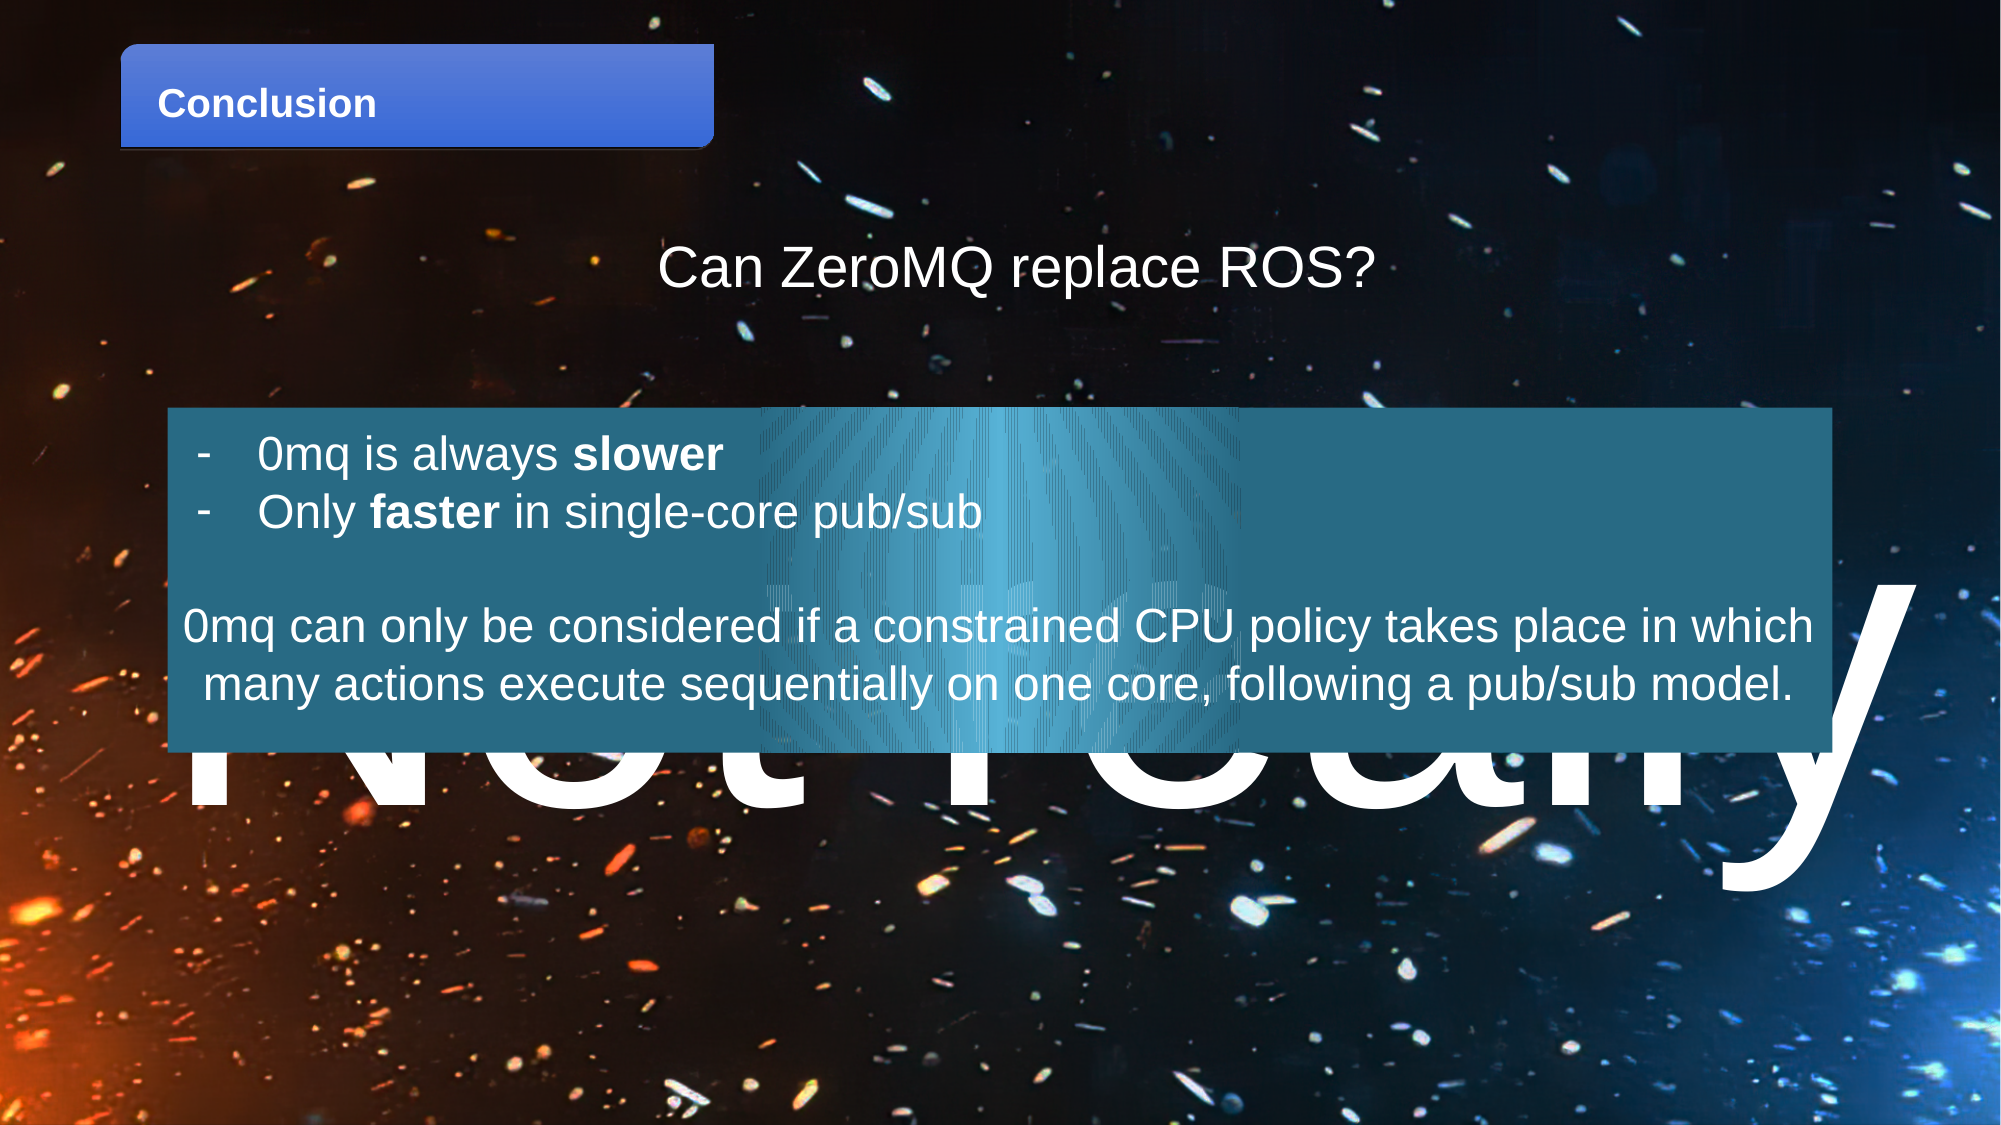

# Conclusion
Can ZeroMQ replace ROS?
Not really
0mq is always slower
Only faster in single-core pub/sub
0mq can only be considered if a constrained CPU policy takes place in which many actions execute sequentially on one core, following a pub/sub model.